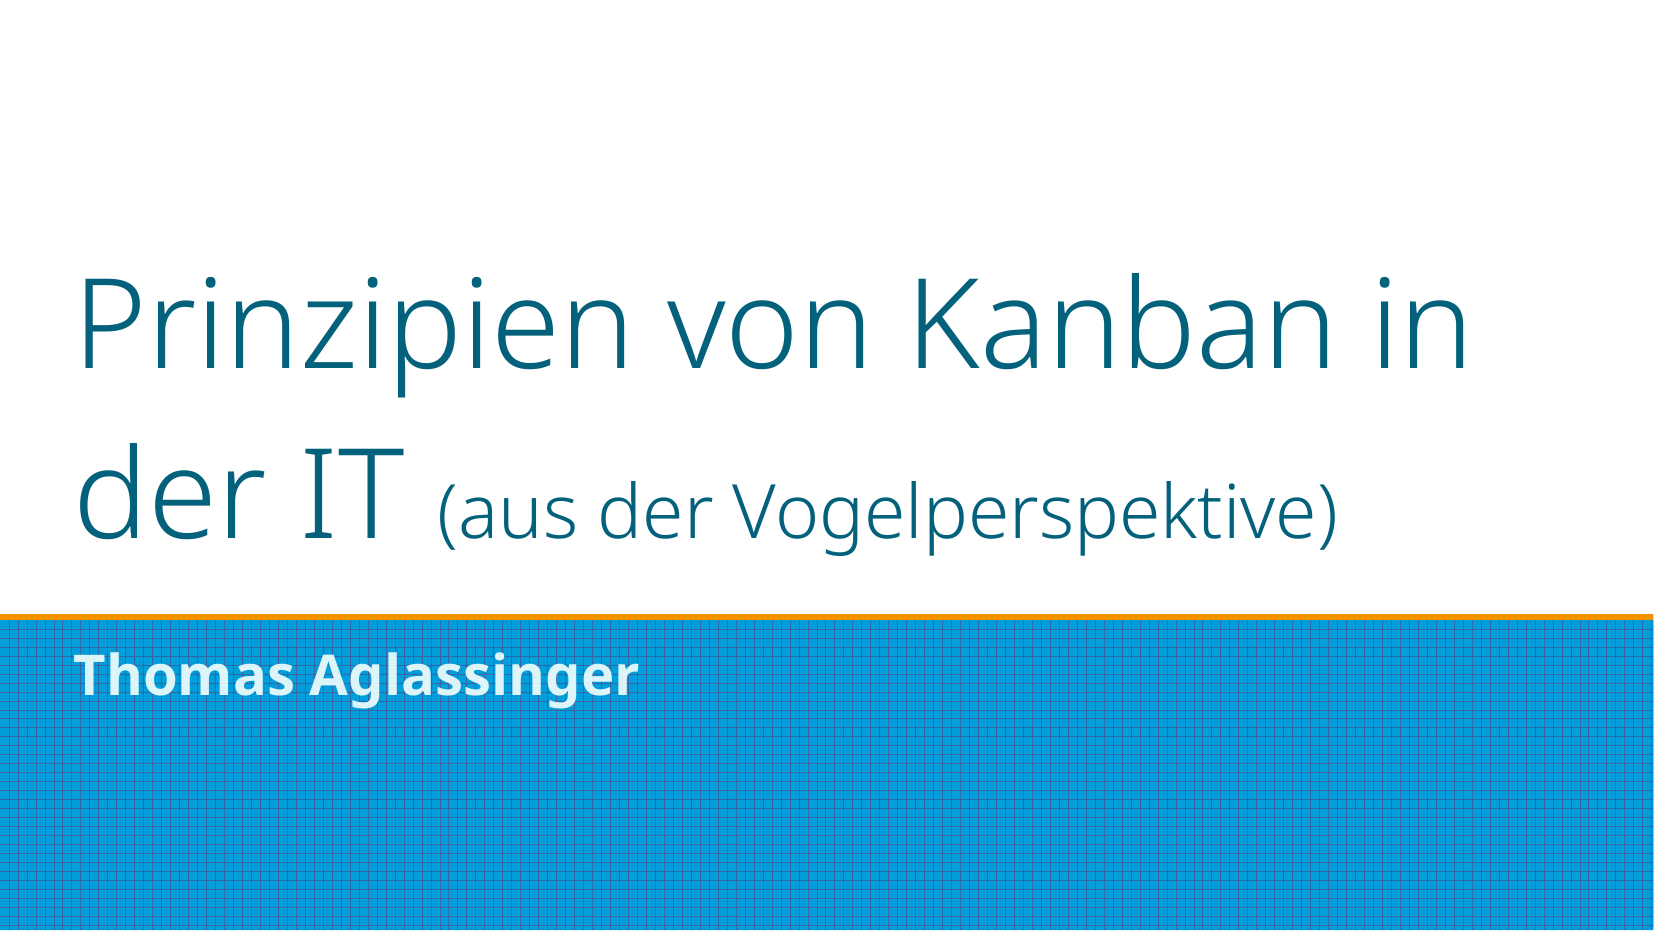

# Prinzipien von Kanban in der IT (aus der Vogelperspektive)
Thomas Aglassinger